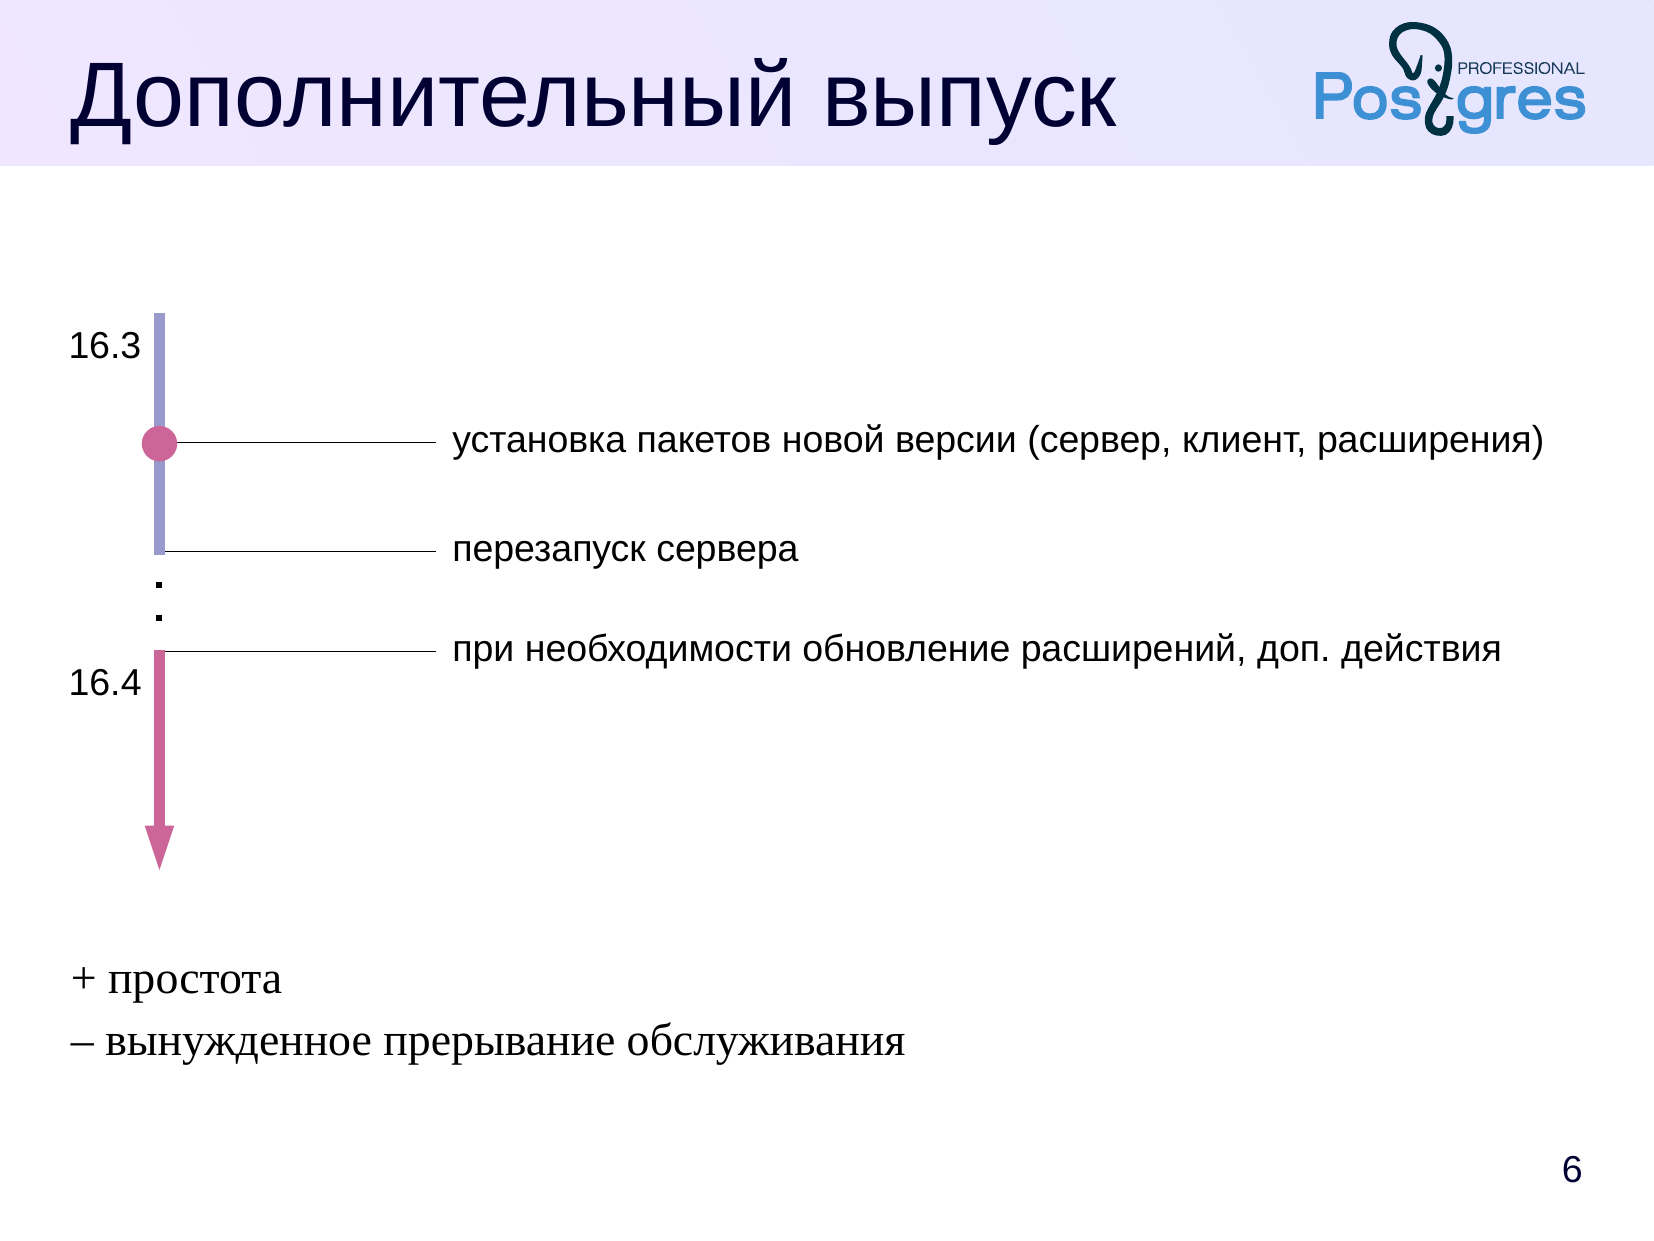

Дополнительный выпуск
# + простота
– вынужденное прерывание обслуживания
16.3
установка пакетов новой версии (сервер, клиент, расширения)
перезапуск сервера
при необходимости обновление расширений, доп. действия
16.4